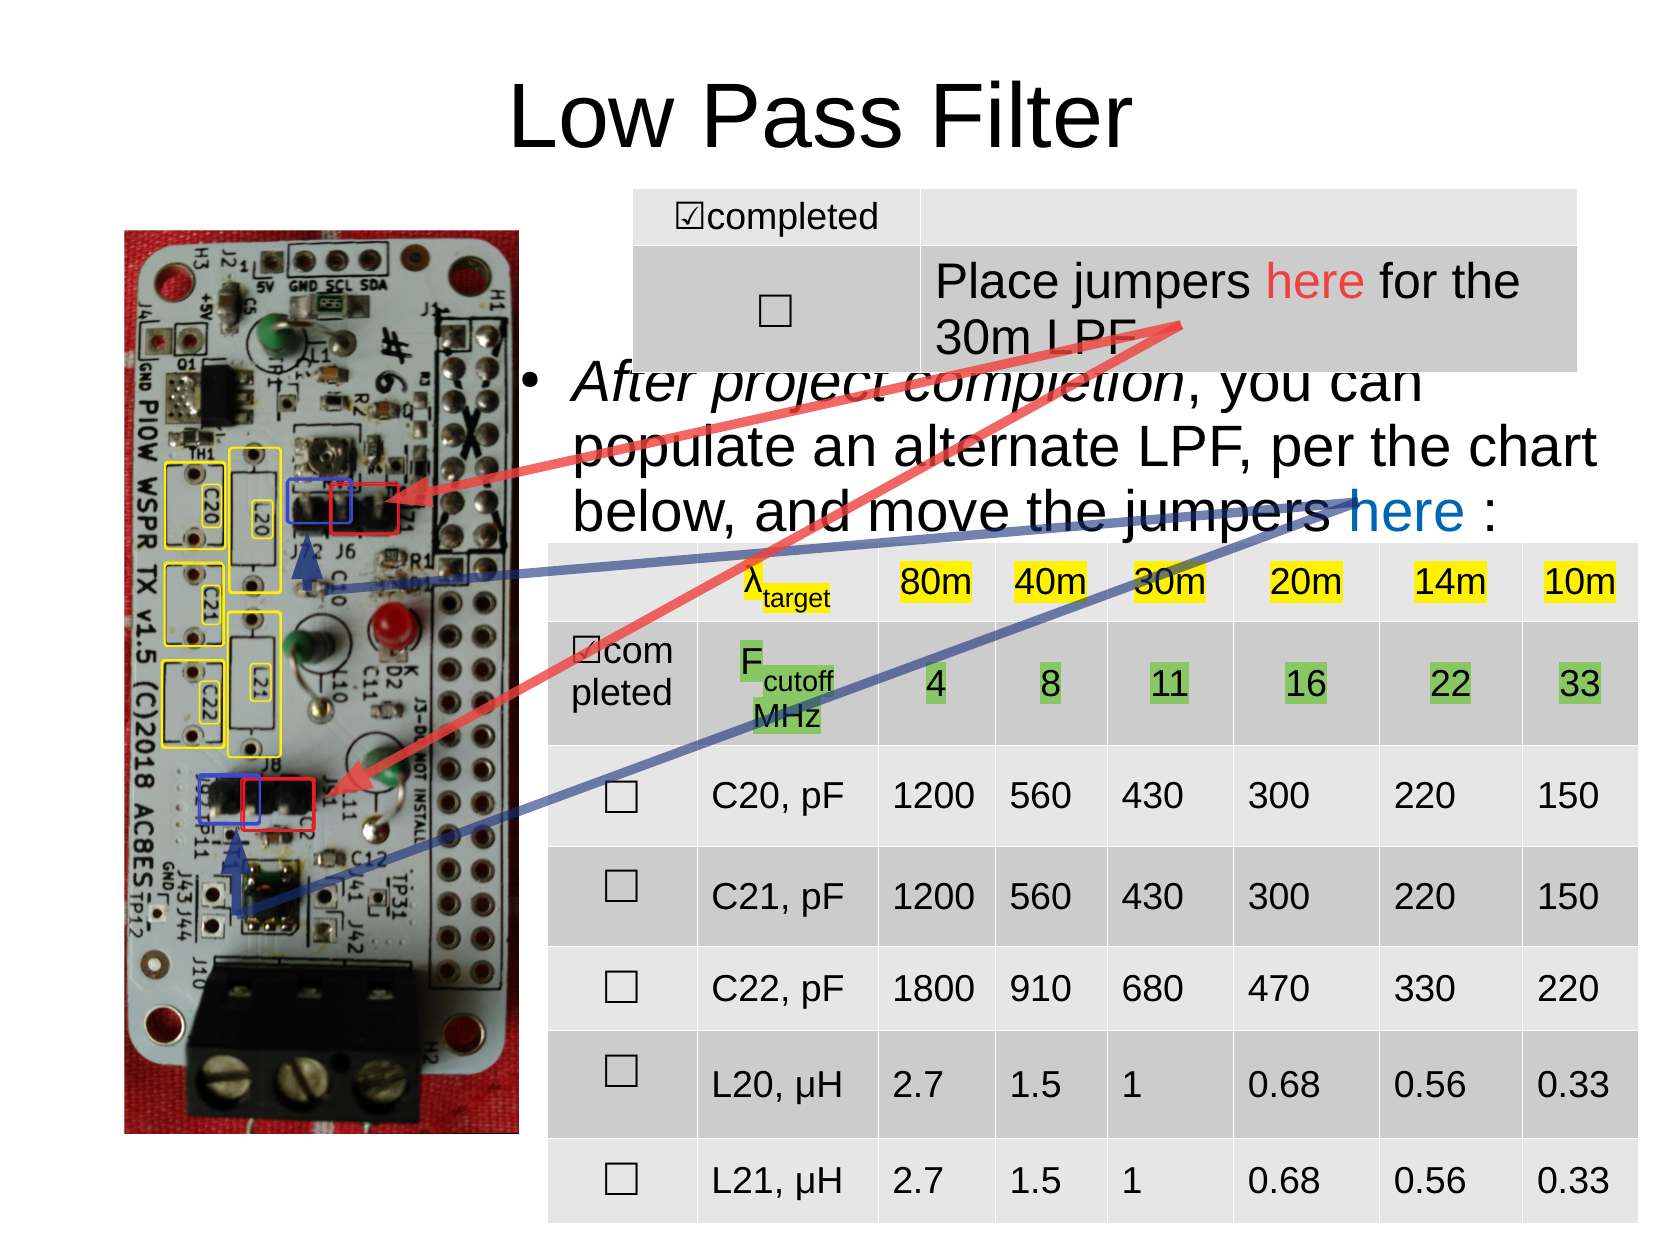

# Low Pass Filter
| ☑completed | |
| --- | --- |
| □ | Place jumpers here for the 30m LPF |
After project completion, you can populate an alternate LPF, per the chart below, and move the jumpers here :
| | λtarget | 80m | 40m | 30m | 20m | 14m | 10m |
| --- | --- | --- | --- | --- | --- | --- | --- |
| ☑completed | Fcutoff MHz | 4 | 8 | 11 | 16 | 22 | 33 |
| □ | C20, pF | 1200 | 560 | 430 | 300 | 220 | 150 |
| □ | C21, pF | 1200 | 560 | 430 | 300 | 220 | 150 |
| □ | C22, pF | 1800 | 910 | 680 | 470 | 330 | 220 |
| □ | L20, μH | 2.7 | 1.5 | 1 | 0.68 | 0.56 | 0.33 |
| □ | L21, μH | 2.7 | 1.5 | 1 | 0.68 | 0.56 | 0.33 |
(C)2019 AC8ES
11